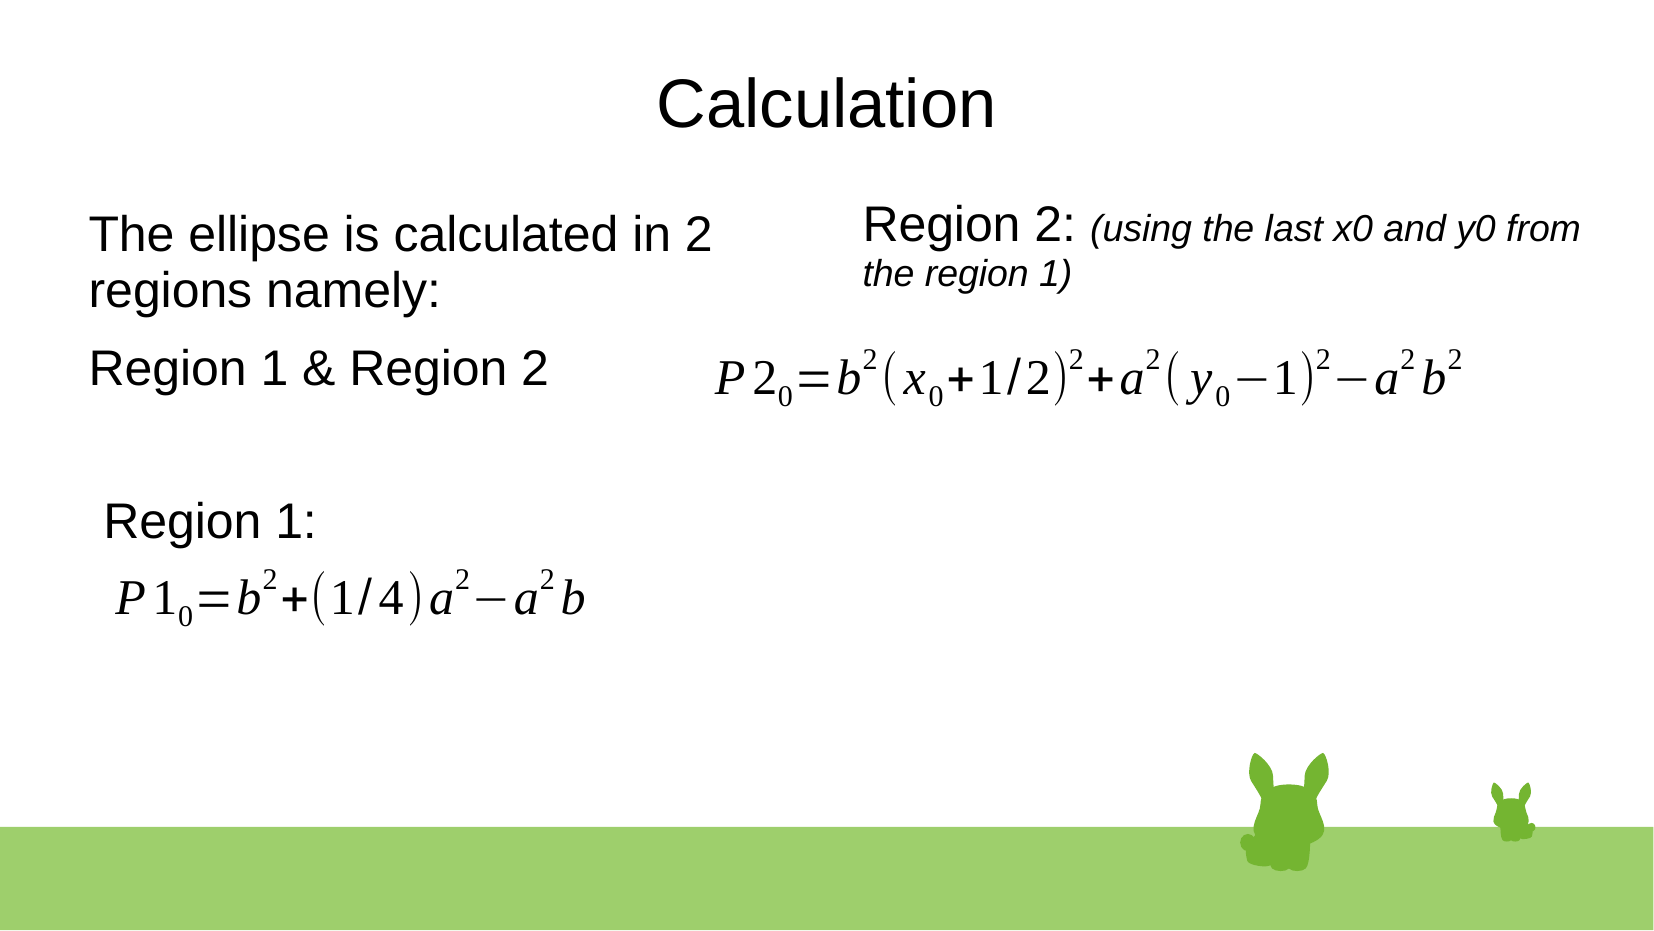

# Calculation
Region 2: (using the last x0 and y0 from the region 1)
The ellipse is calculated in 2 regions namely:
Region 1 & Region 2
Region 1: